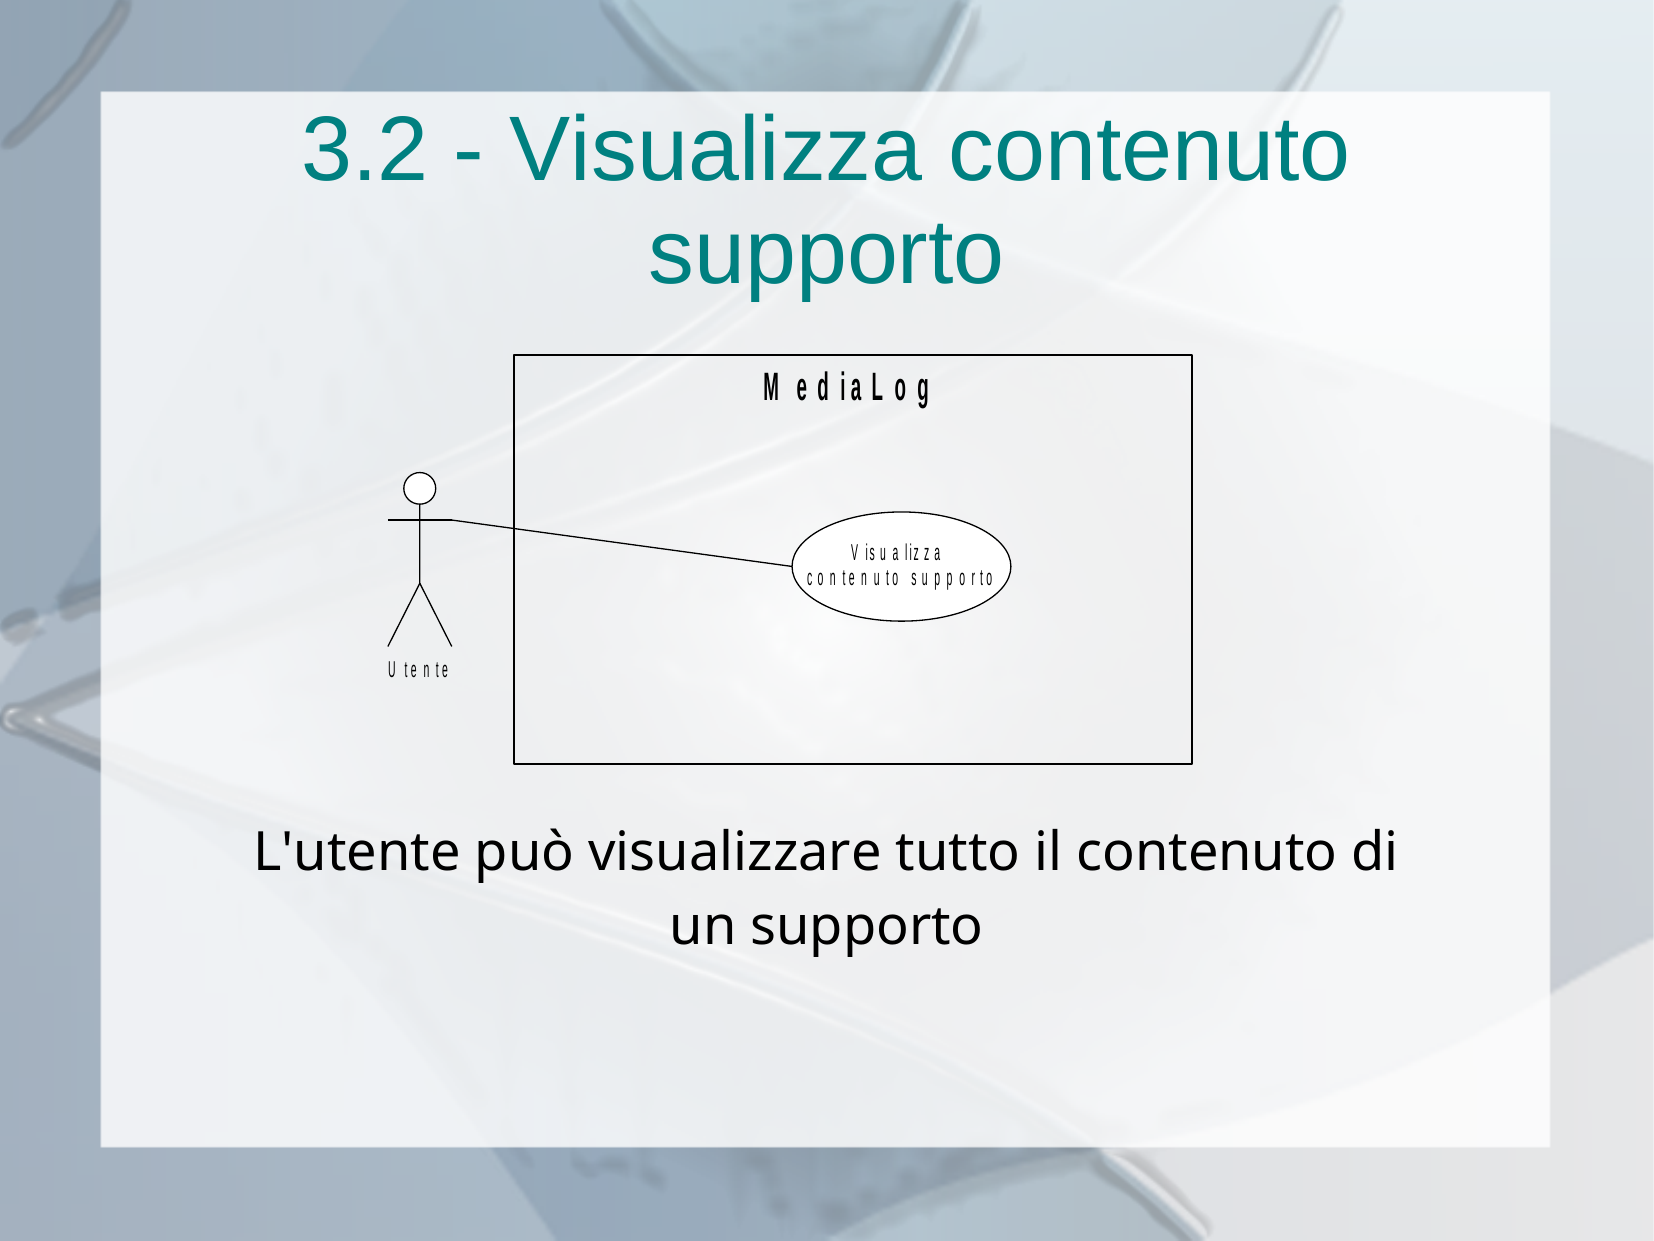

# 3.2 - Visualizza contenuto supporto
L'utente può visualizzare tutto il contenuto di un supporto